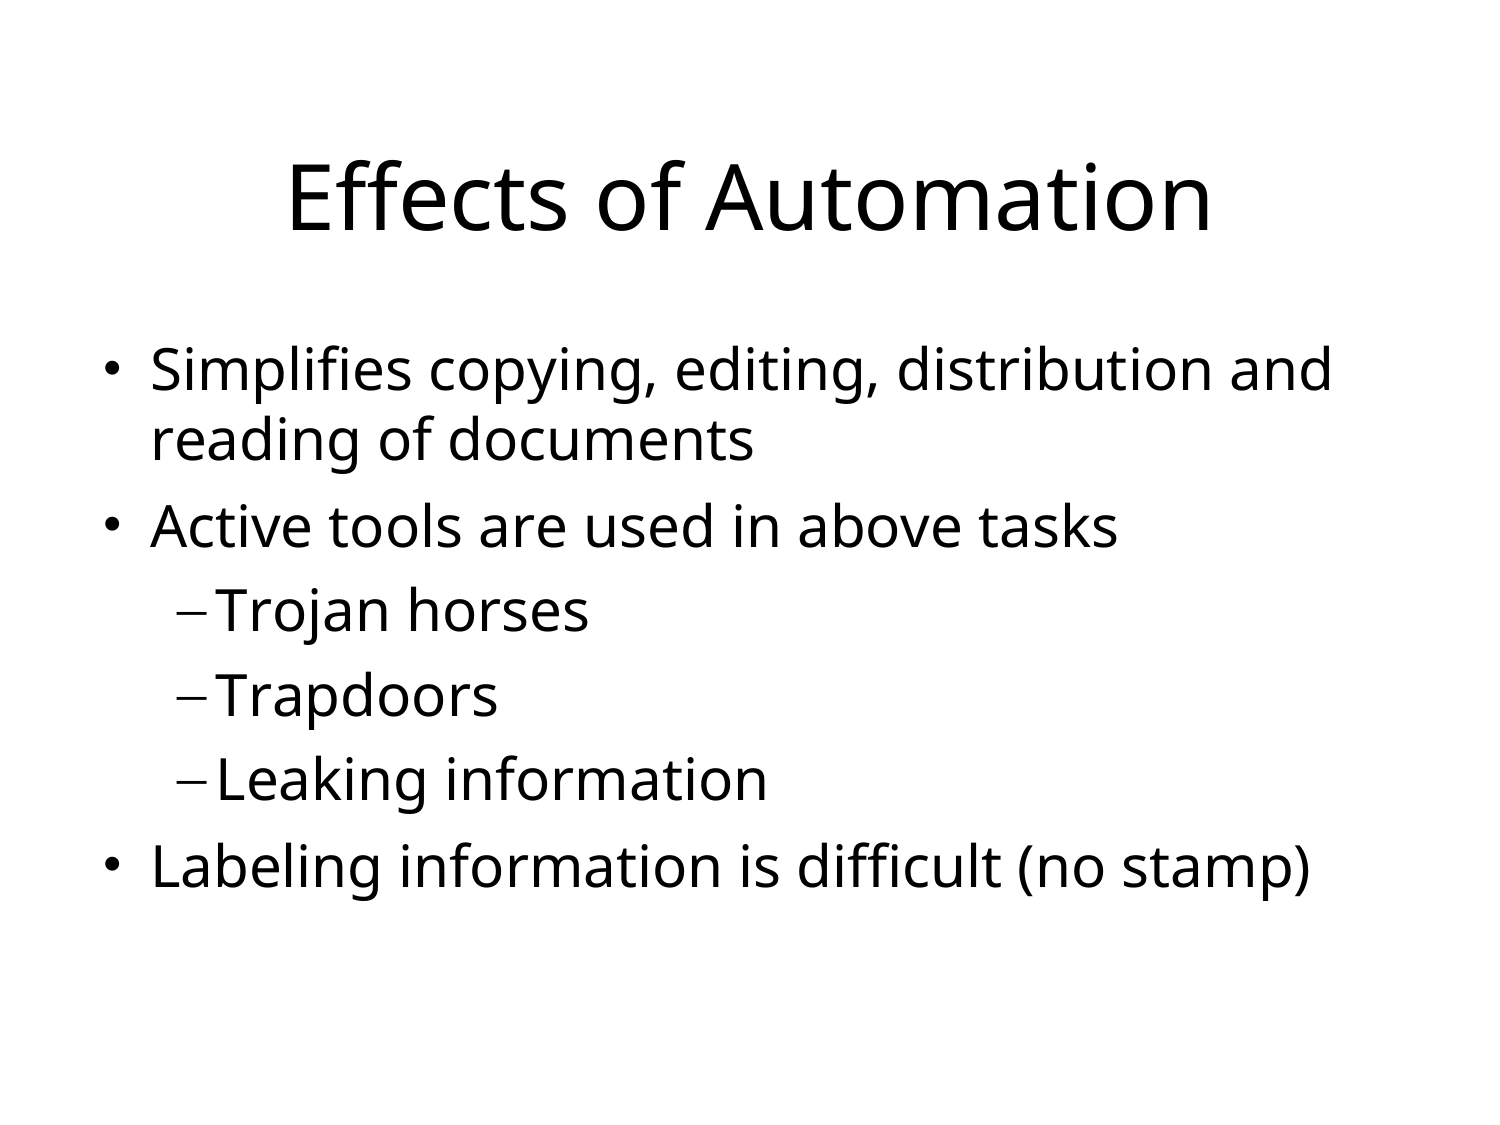

# Effects of Automation
Simplifies copying, editing, distribution and reading of documents
Active tools are used in above tasks
Trojan horses
Trapdoors
Leaking information
Labeling information is difficult (no stamp)‏